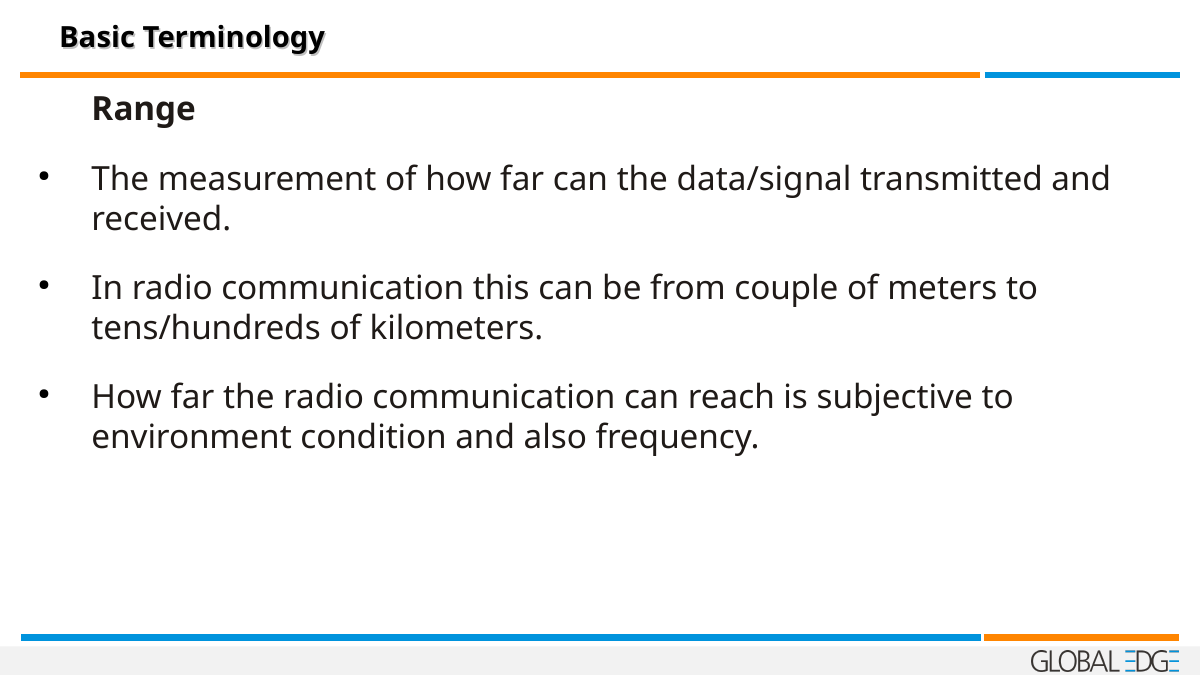

# Basic Terminology
Range
The measurement of how far can the data/signal transmitted and received.
In radio communication this can be from couple of meters to tens/hundreds of kilometers.
How far the radio communication can reach is subjective to environment condition and also frequency.